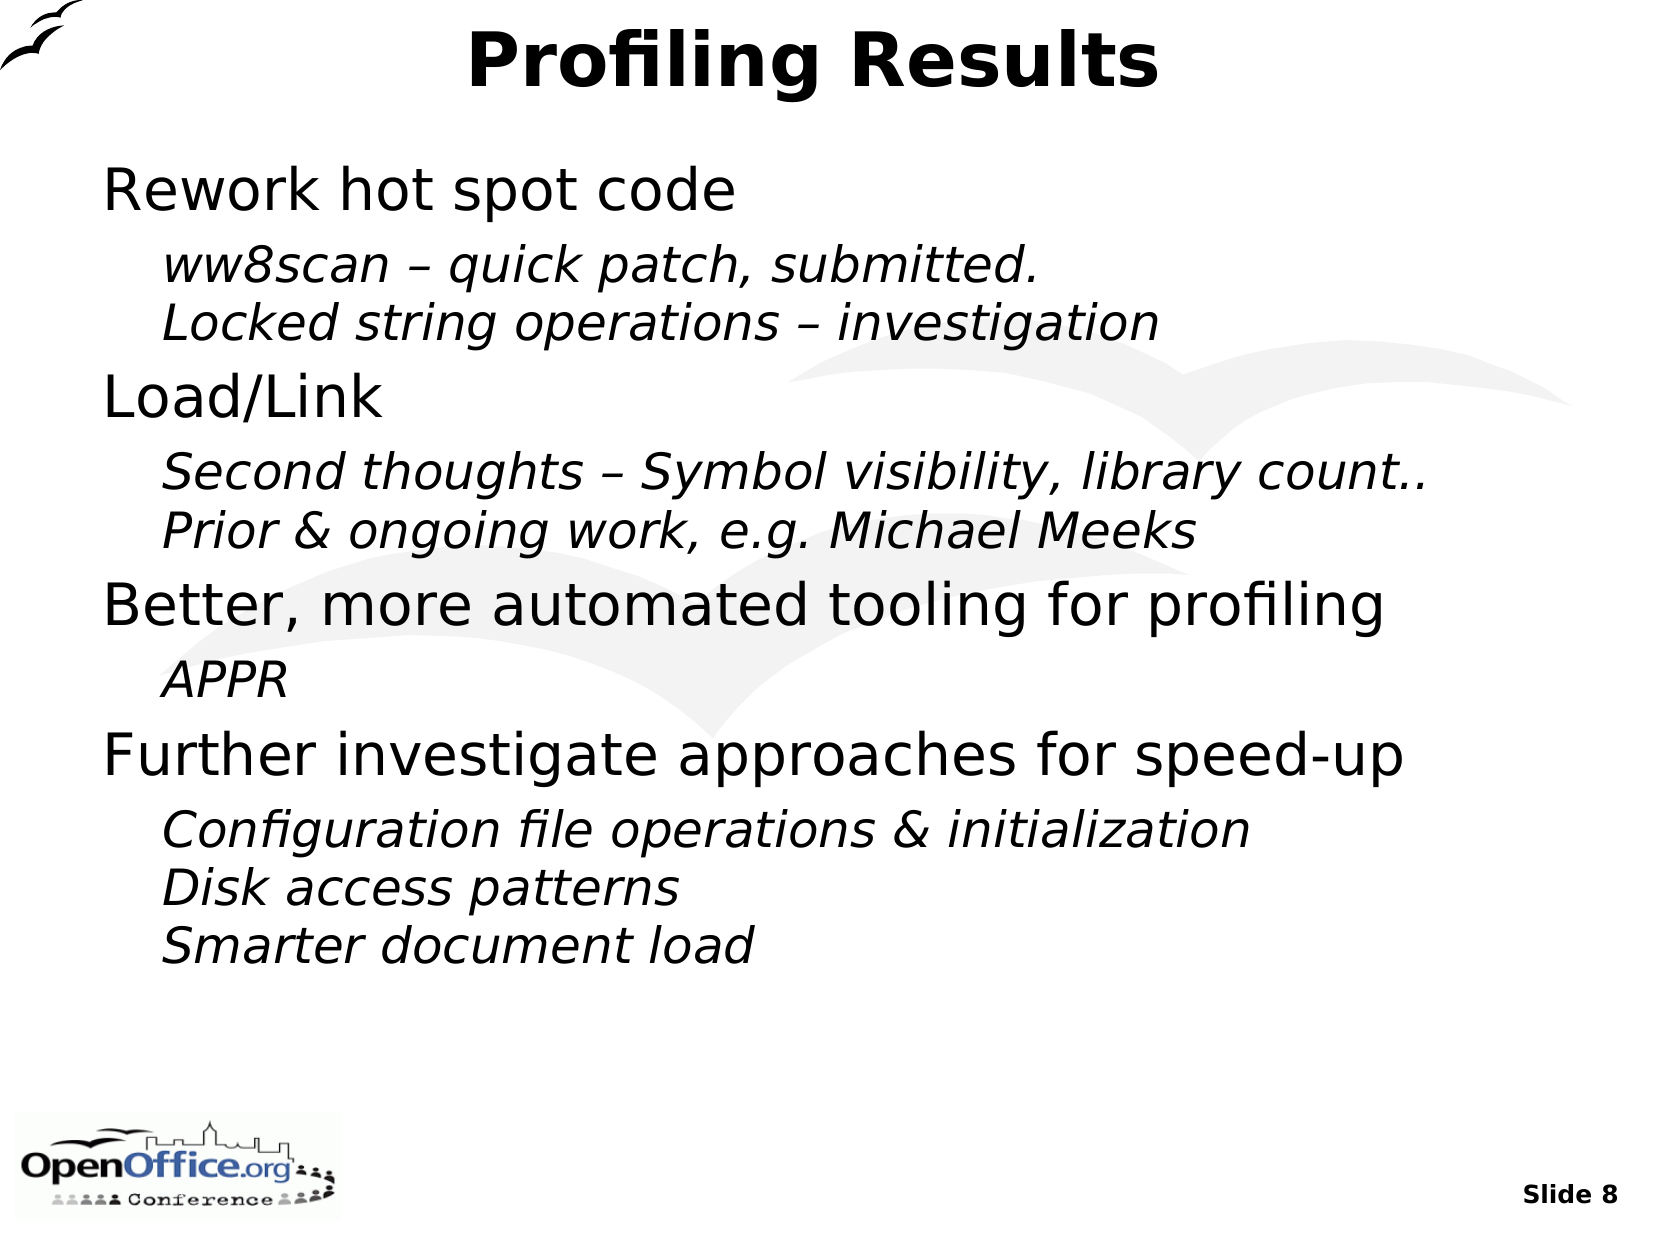

# Profiling Results
Rework hot spot code
ww8scan – quick patch, submitted.
Locked string operations – investigation
Load/Link
Second thoughts – Symbol visibility, library count..
Prior & ongoing work, e.g. Michael Meeks
Better, more automated tooling for profiling
APPR
Further investigate approaches for speed-up
Configuration file operations & initialization
Disk access patterns
Smarter document load